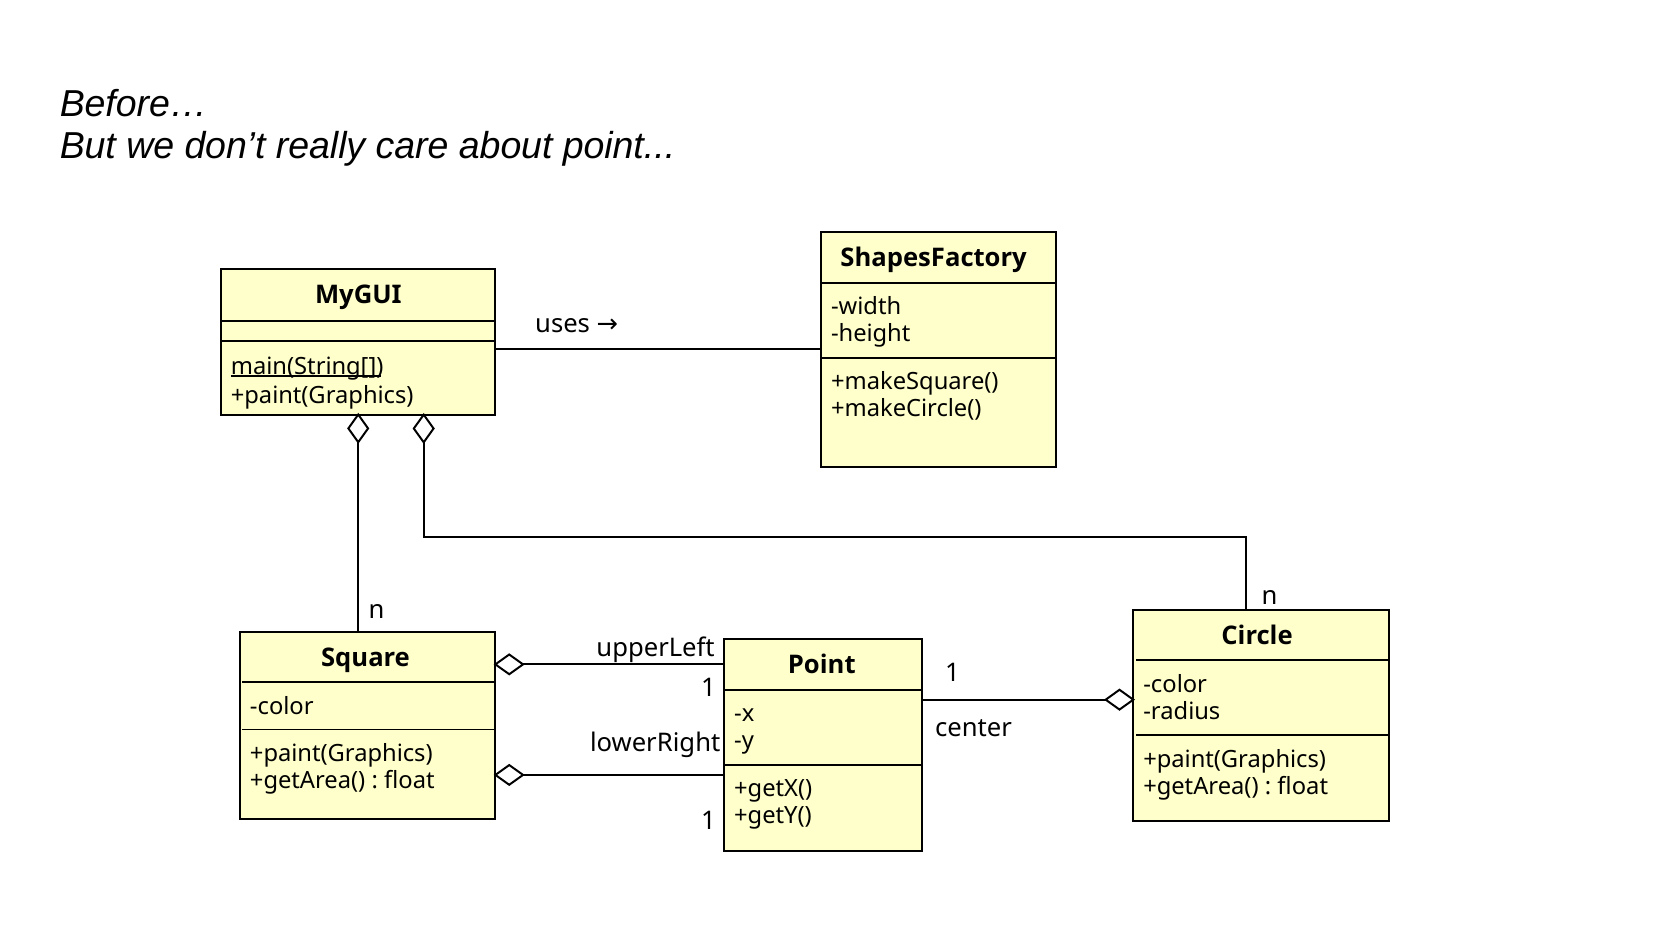

Before…
But we don’t really care about point...